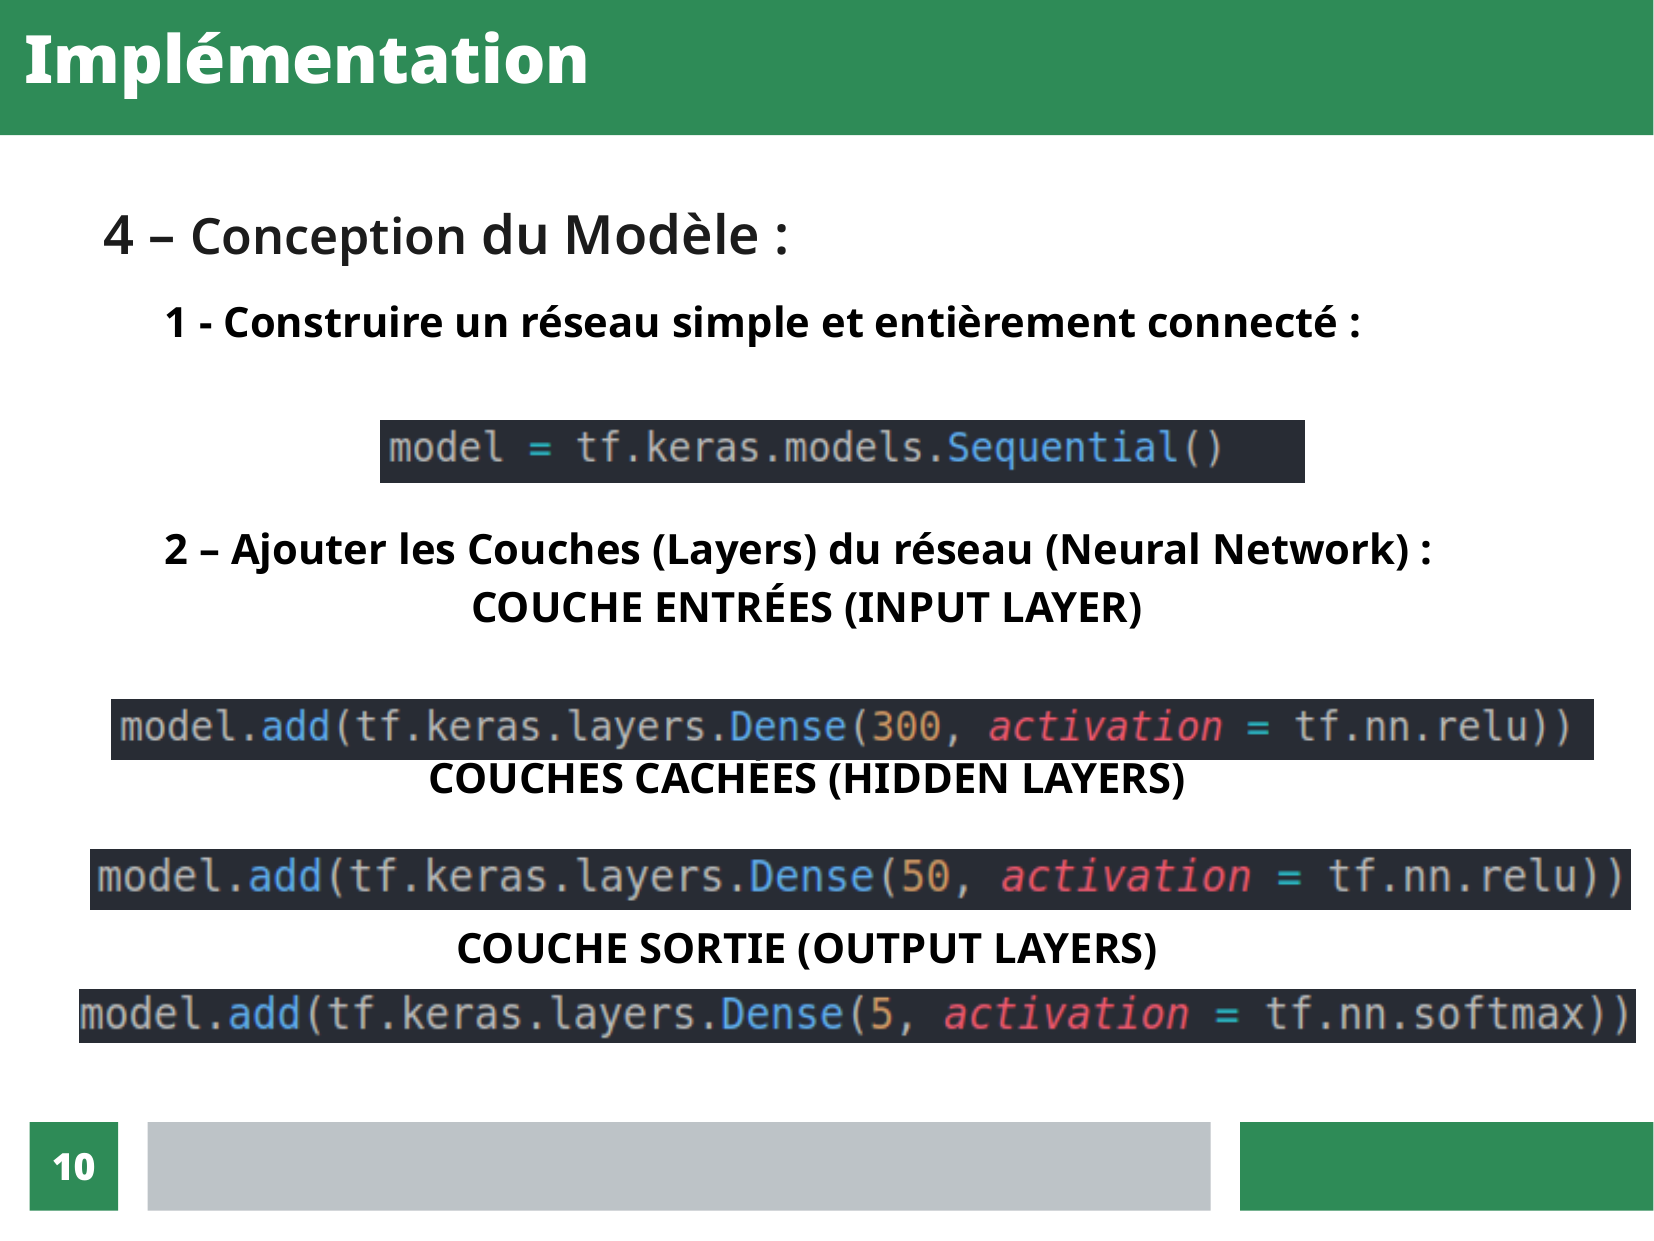

# Implémentation
 4 – Conception du Modèle :
1 - Construire un réseau simple et entièrement connecté :
2 – Ajouter les Couches (Layers) du réseau (Neural Network) :
COUCHE ENTRÉES (INPUT LAYER)
COUCHES CACHÉES (HIDDEN LAYERS)
COUCHE SORTIE (OUTPUT LAYERS)
10